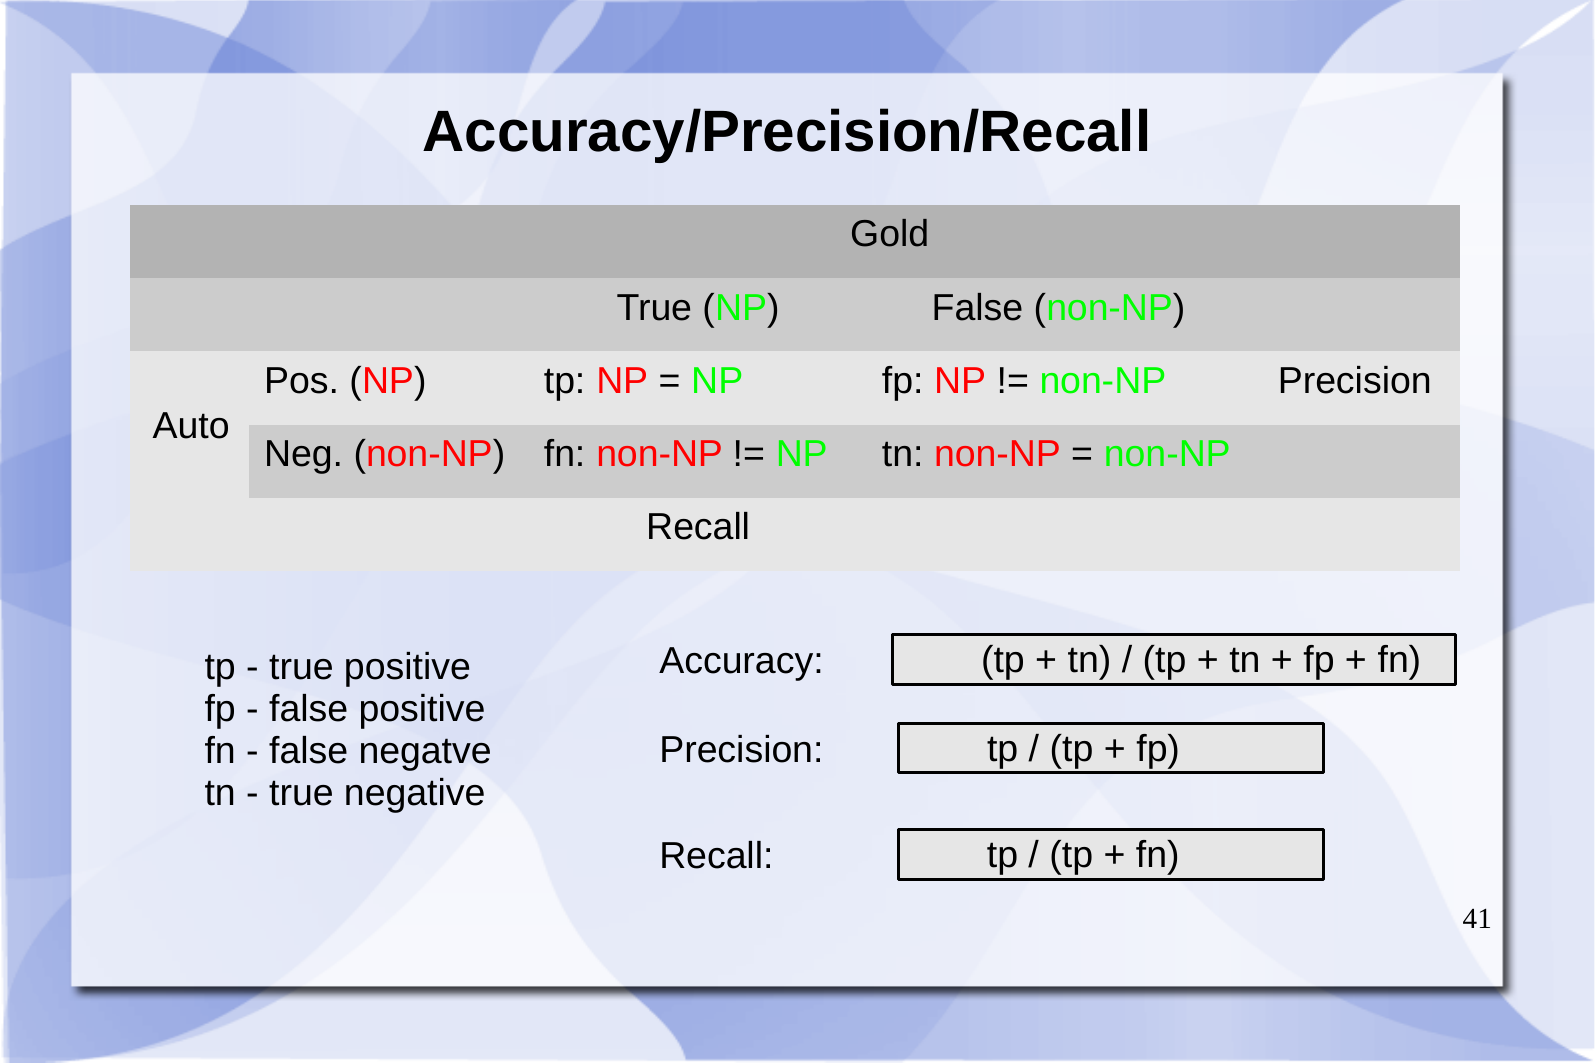

# Accuracy/Precision/Recall
| | | Gold | | |
| --- | --- | --- | --- | --- |
| | | True (NP) | False (non-NP) | |
| | Pos. (NP) | tp: NP = NP | fp: NP != non-NP | Precision |
| | Neg. (non-NP) | fn: non-NP != NP | tn: non-NP = non-NP | |
| | | Recall | | |
Auto
Accuracy:
(tp + tn) / (tp + tn + fp + fn)
tp - true positive
fp - false positive
fn - false negatve
tn - true negative
Precision:
tp / (tp + fp)
Recall:
tp / (tp + fn)
41